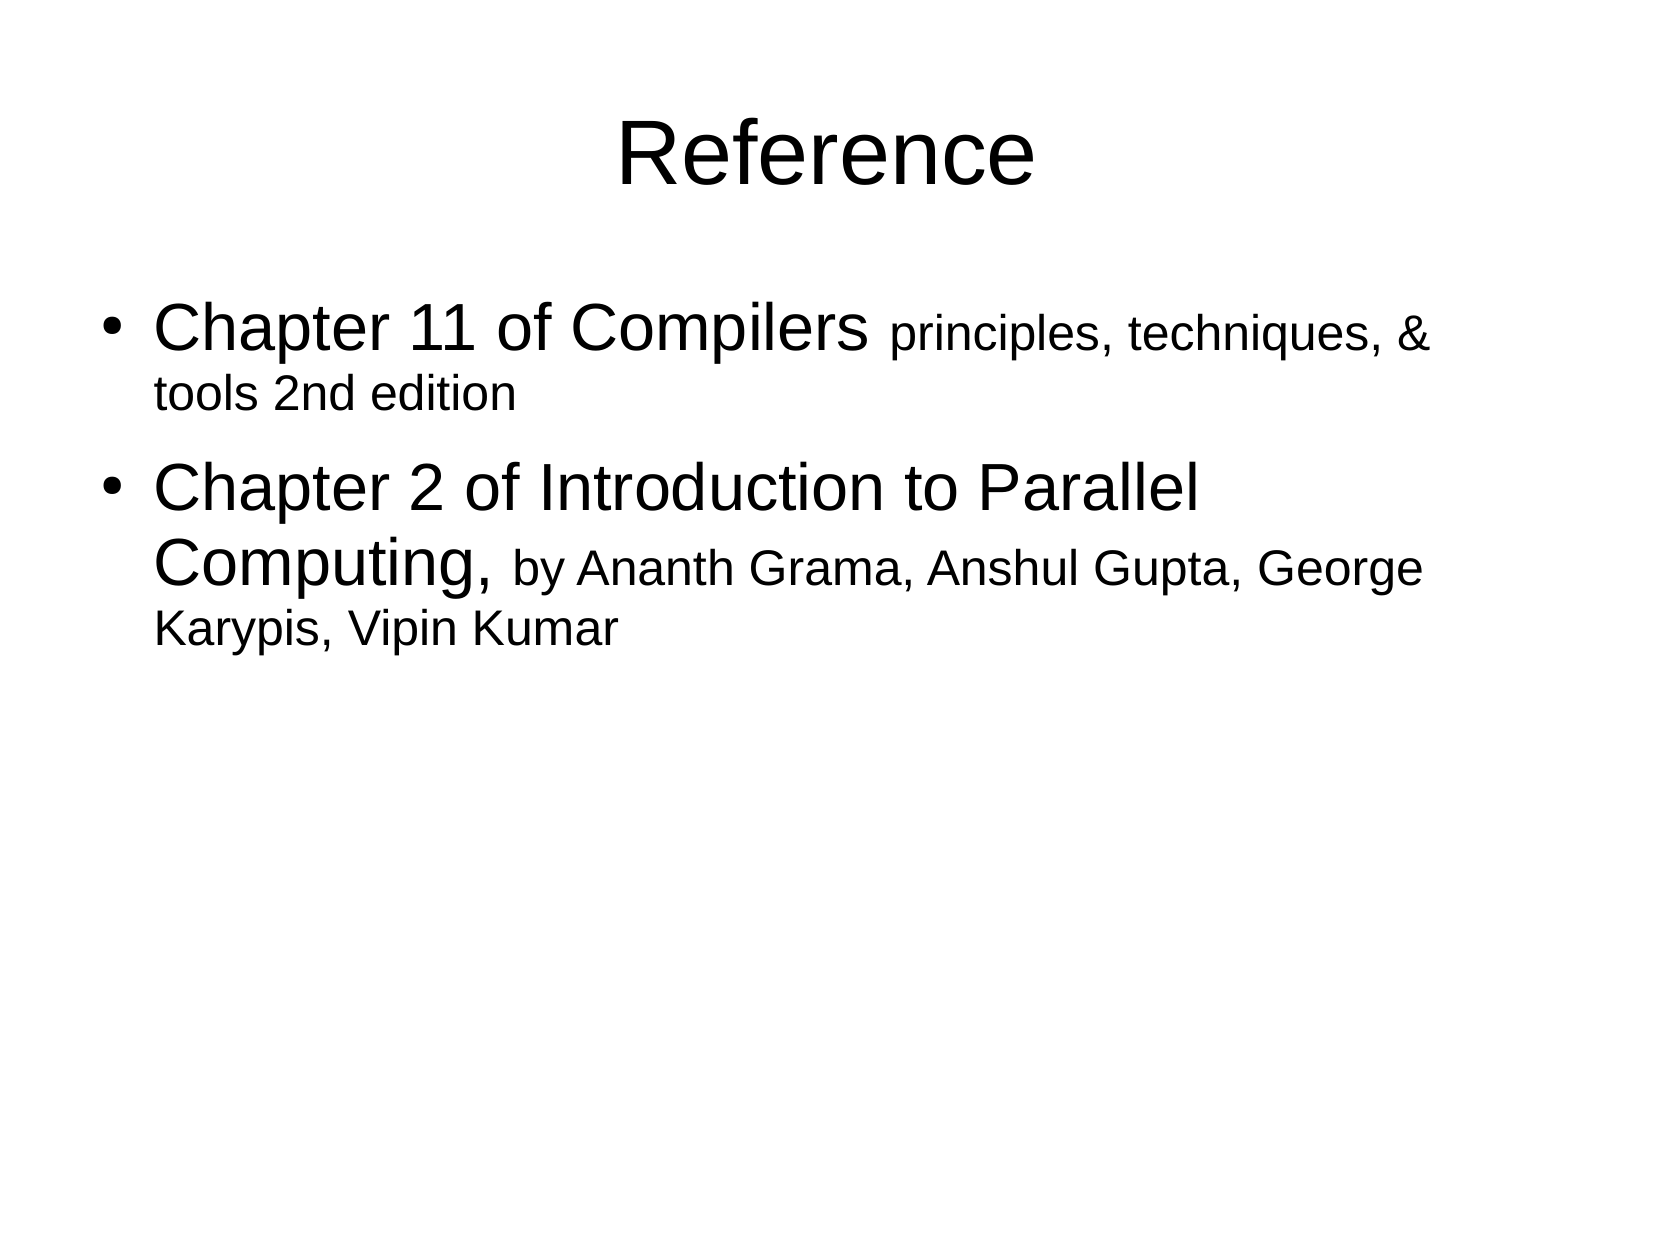

# Reference
Chapter 11 of Compilers principles, techniques, & tools 2nd edition
Chapter 2 of Introduction to Parallel Computing, by Ananth Grama, Anshul Gupta, George Karypis, Vipin Kumar